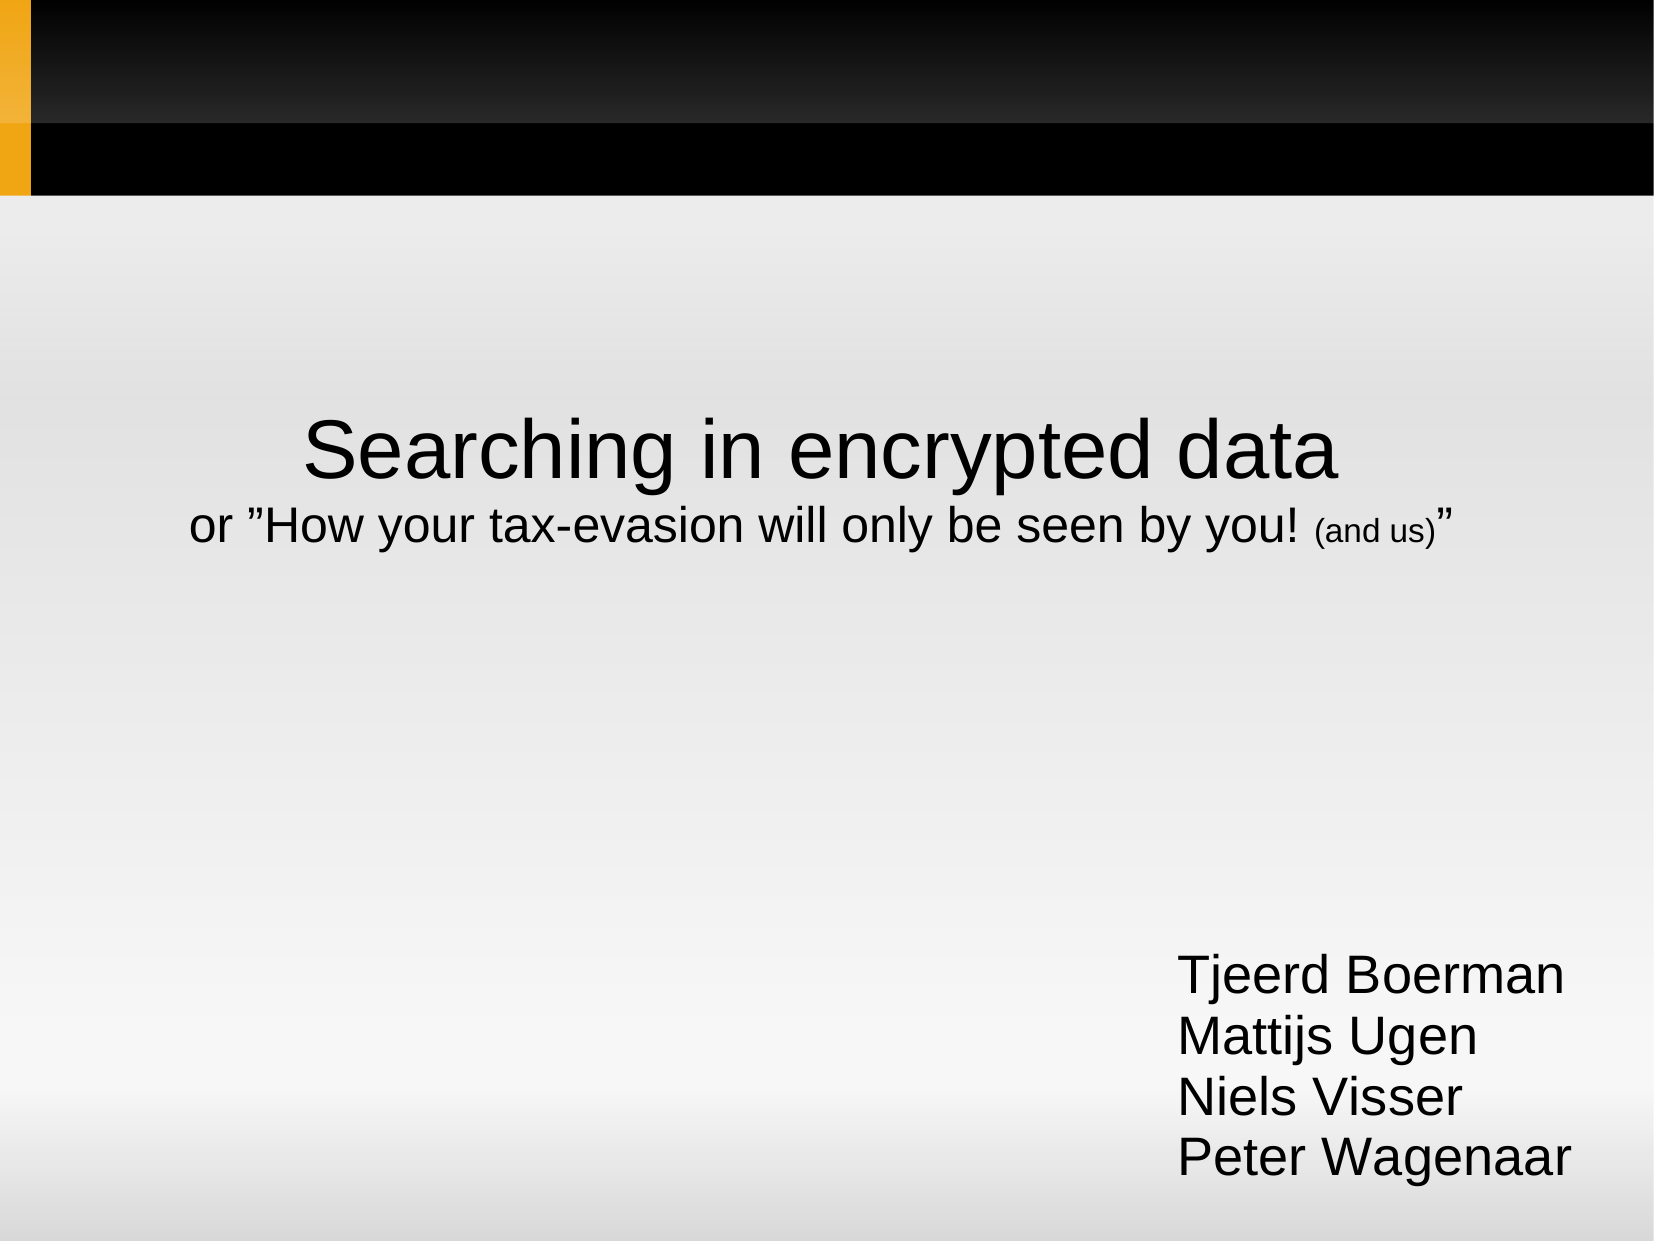

# Searching in encrypted data
or ”How your tax-evasion will only be seen by you! (and us)”
Tjeerd Boerman
Mattijs Ugen
Niels Visser
Peter Wagenaar